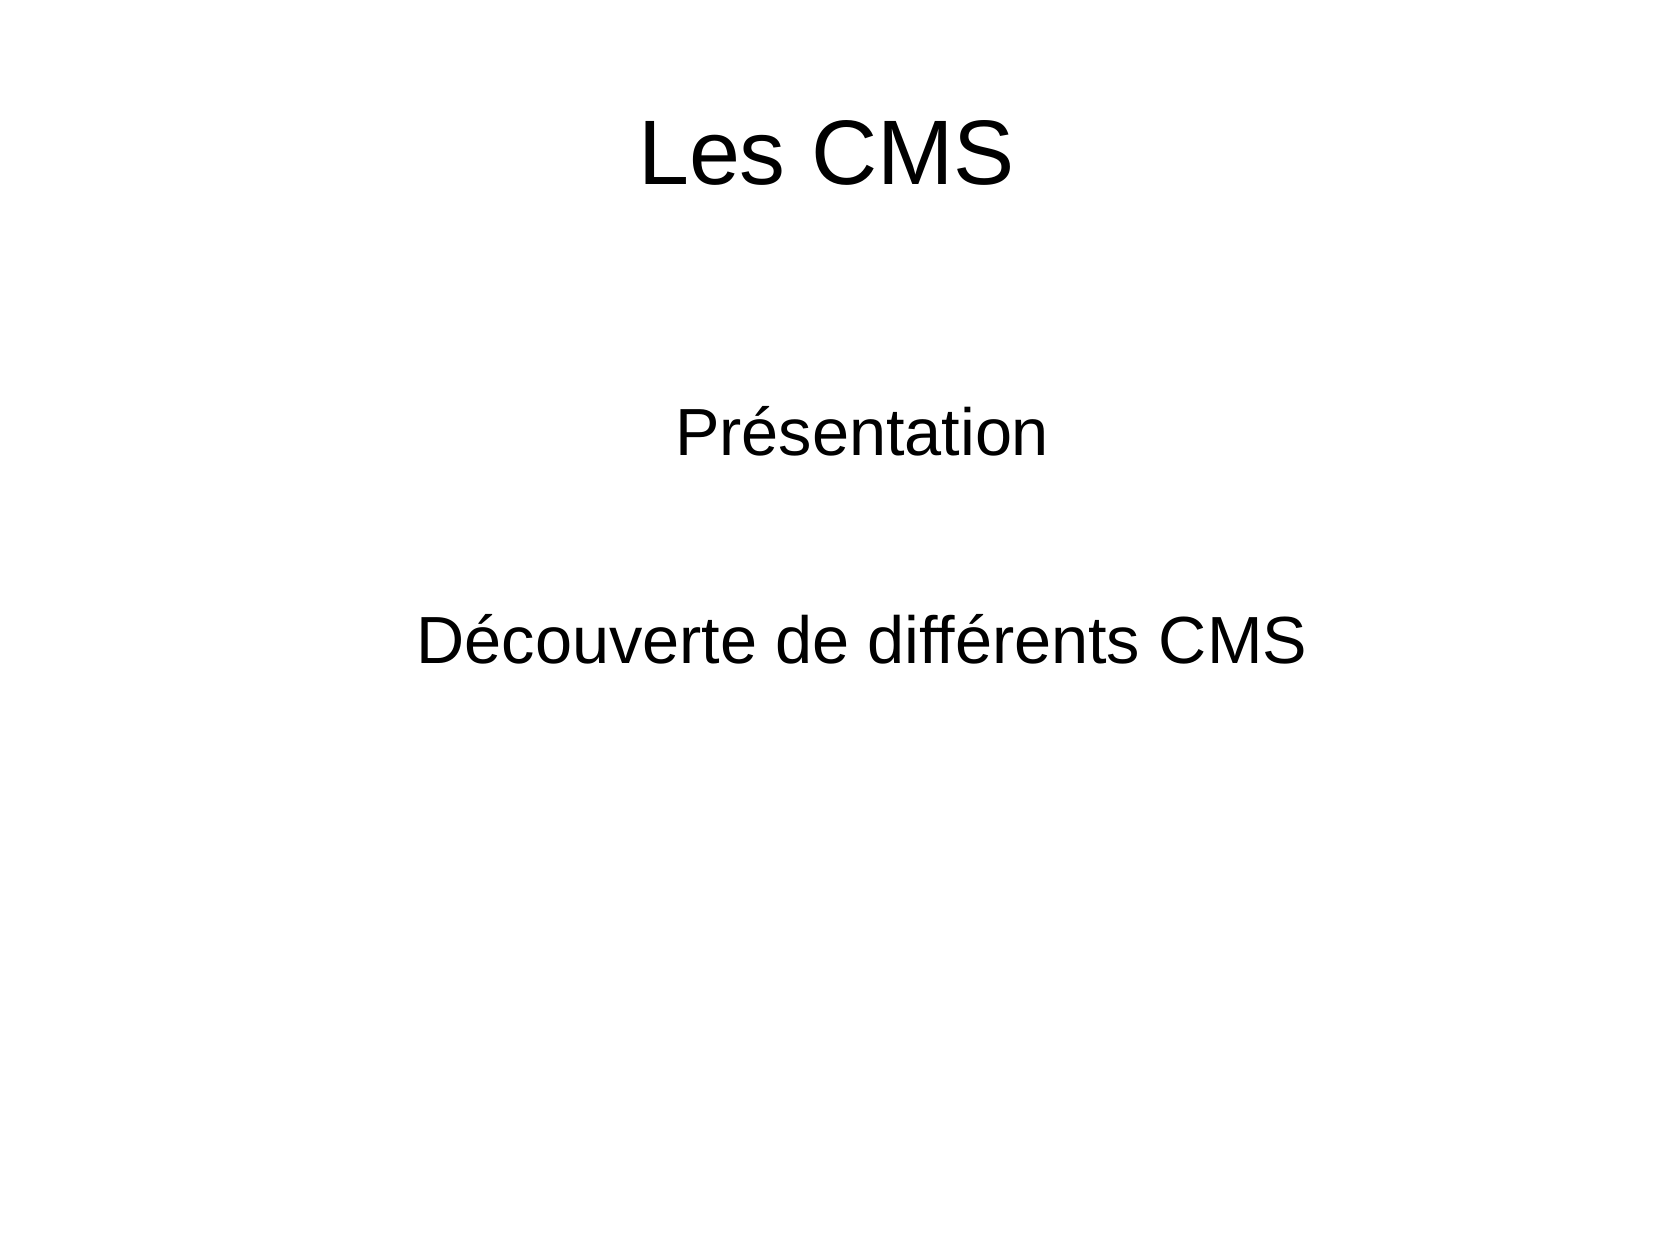

# Les CMS
Présentation
Découverte de différents CMS